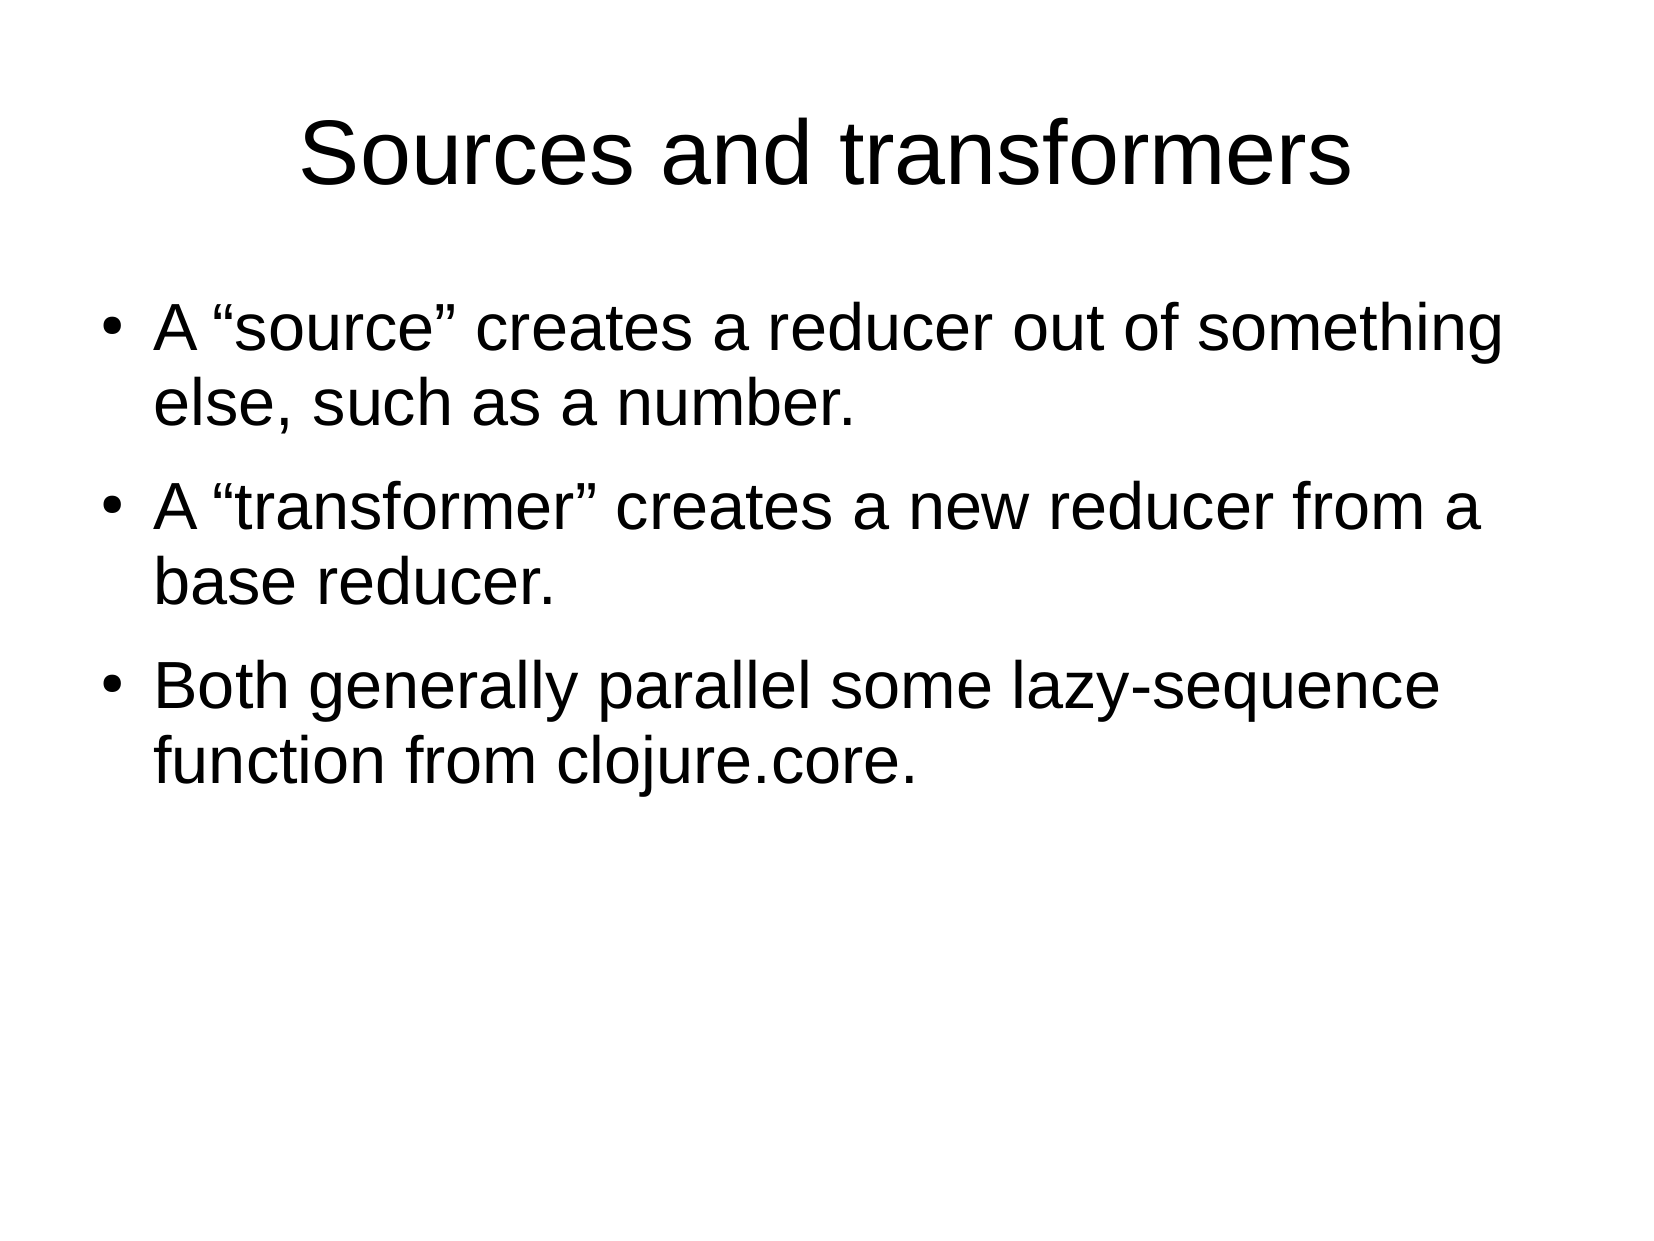

# Sources and transformers
A “source” creates a reducer out of something else, such as a number.
A “transformer” creates a new reducer from a base reducer.
Both generally parallel some lazy-sequence function from clojure.core.